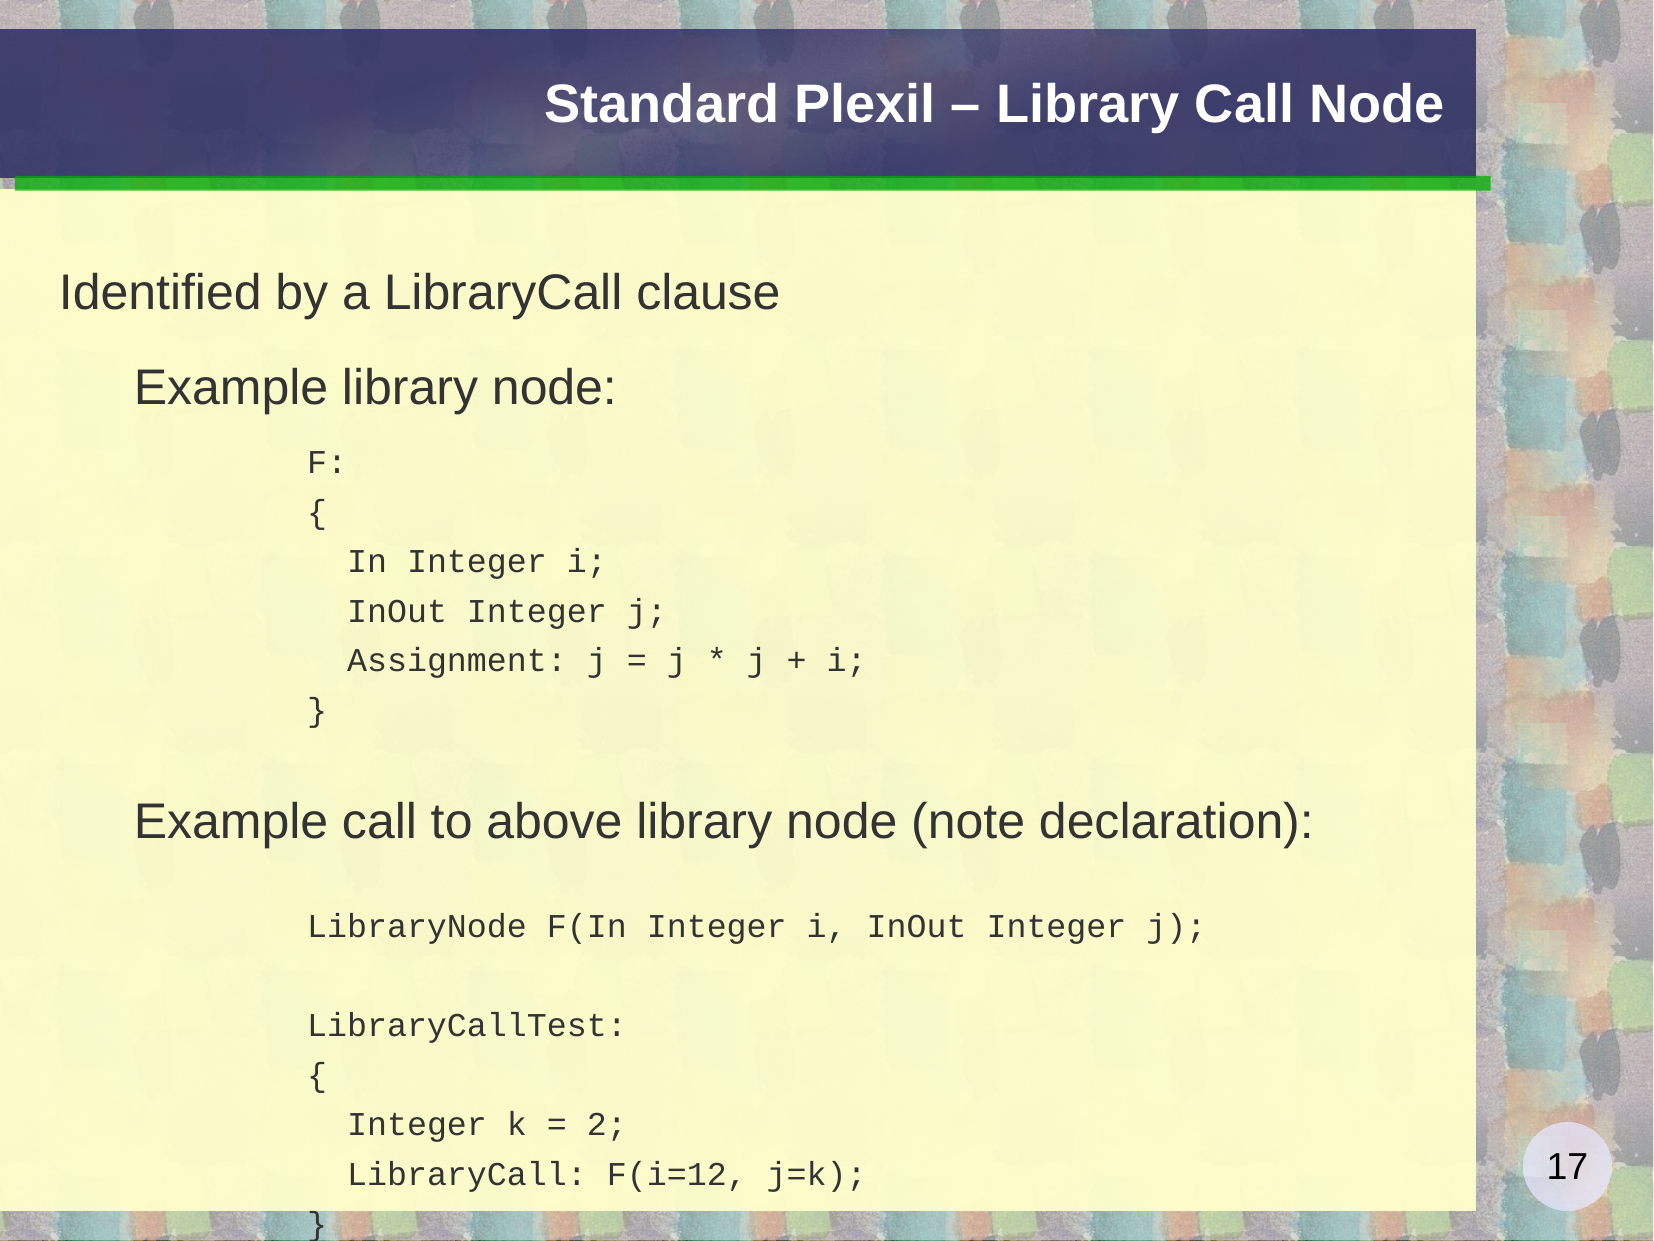

# Standard Plexil – Library Call Node
Identified by a LibraryCall clause
Example library node:
F:
{
 In Integer i;
 InOut Integer j;
 Assignment: j = j * j + i;
}
Example call to above library node (note declaration):
LibraryNode F(In Integer i, InOut Integer j);
LibraryCallTest:
{
 Integer k = 2;
 LibraryCall: F(i=12, j=k);
}